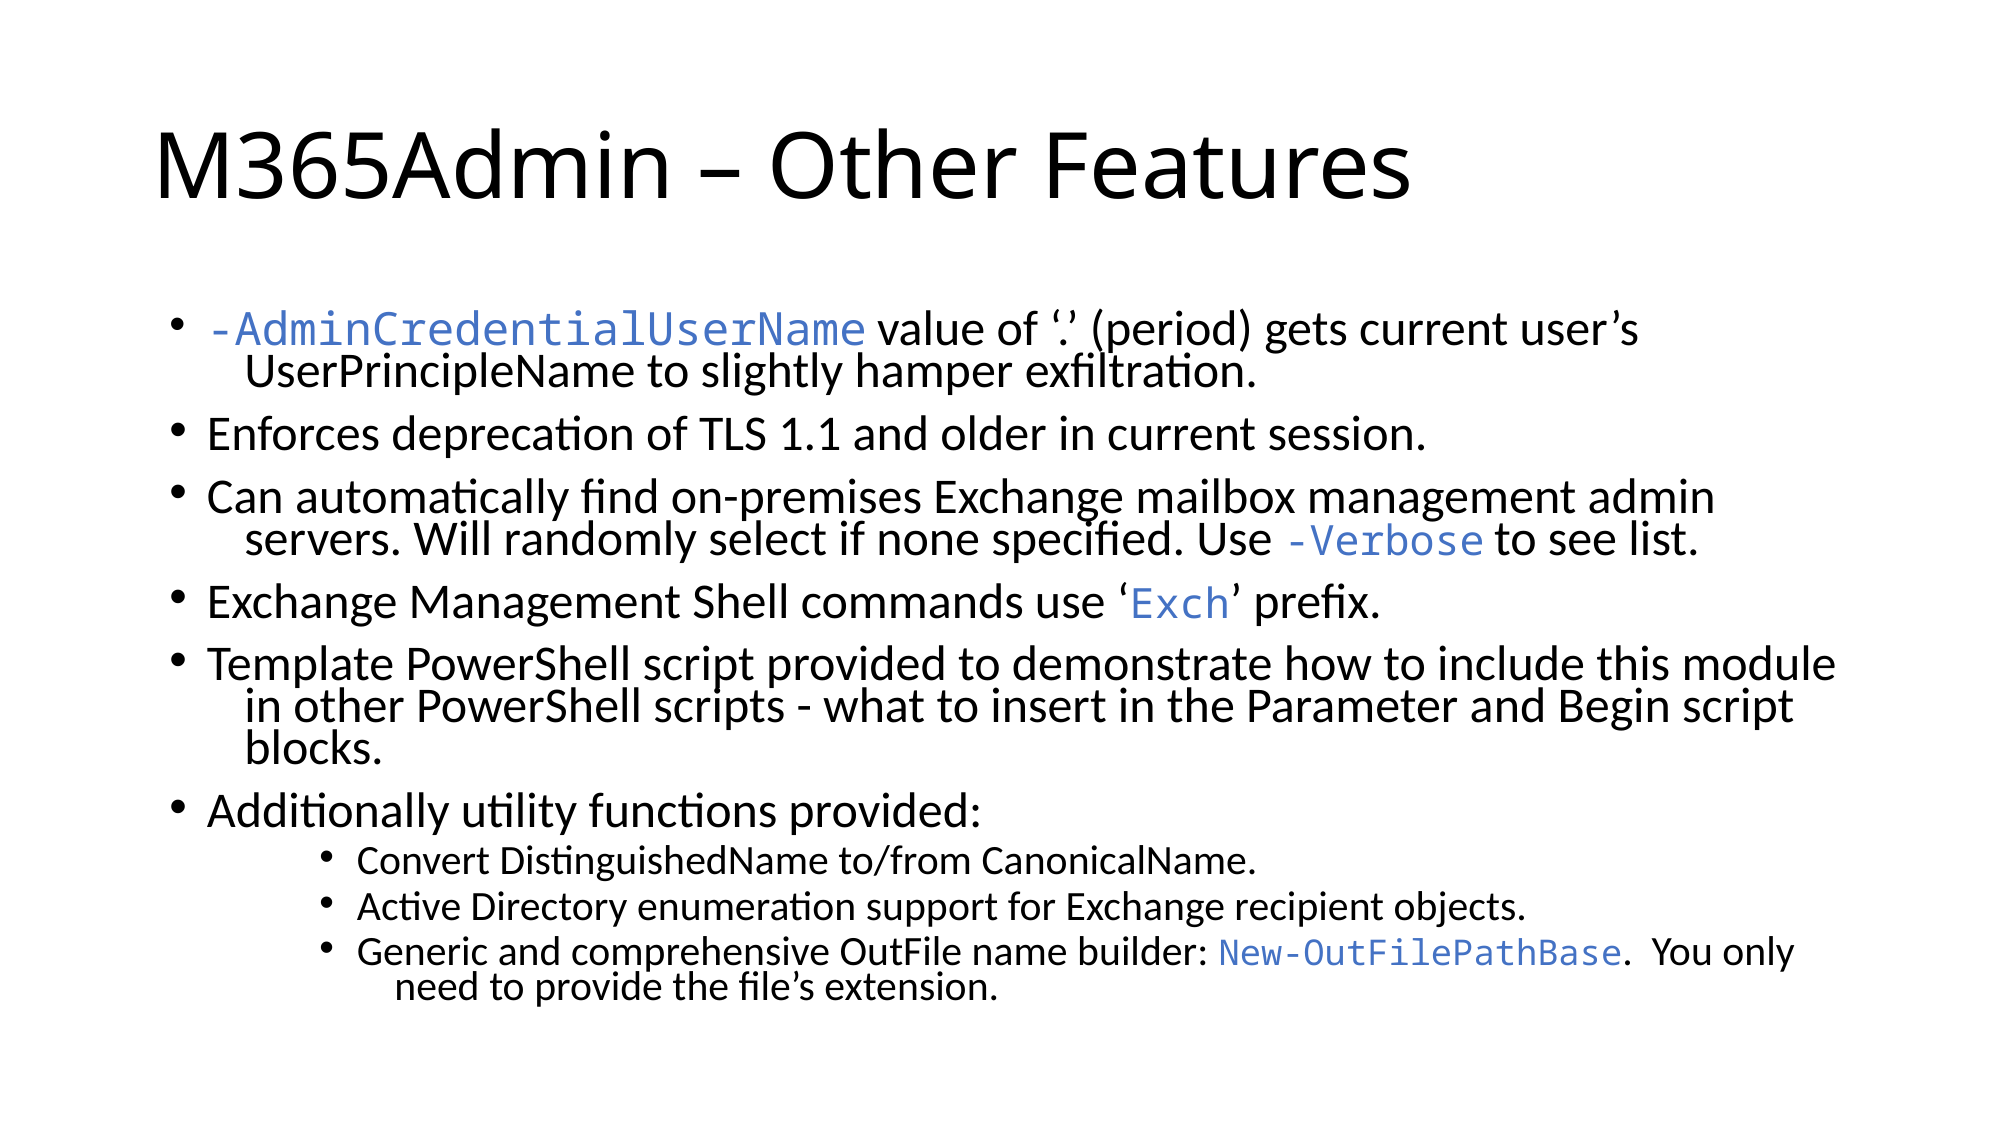

# M365Admin – Other Features
-AdminCredentialUserName value of ‘.’ (period) gets current user’s UserPrincipleName to slightly hamper exfiltration.
Enforces deprecation of TLS 1.1 and older in current session.
Can automatically find on-premises Exchange mailbox management admin servers. Will randomly select if none specified. Use -Verbose to see list.
Exchange Management Shell commands use ‘Exch’ prefix.
Template PowerShell script provided to demonstrate how to include this module in other PowerShell scripts - what to insert in the Parameter and Begin script blocks.
Additionally utility functions provided:
Convert DistinguishedName to/from CanonicalName.
Active Directory enumeration support for Exchange recipient objects.
Generic and comprehensive OutFile name builder: New-OutFilePathBase. You only need to provide the file’s extension.